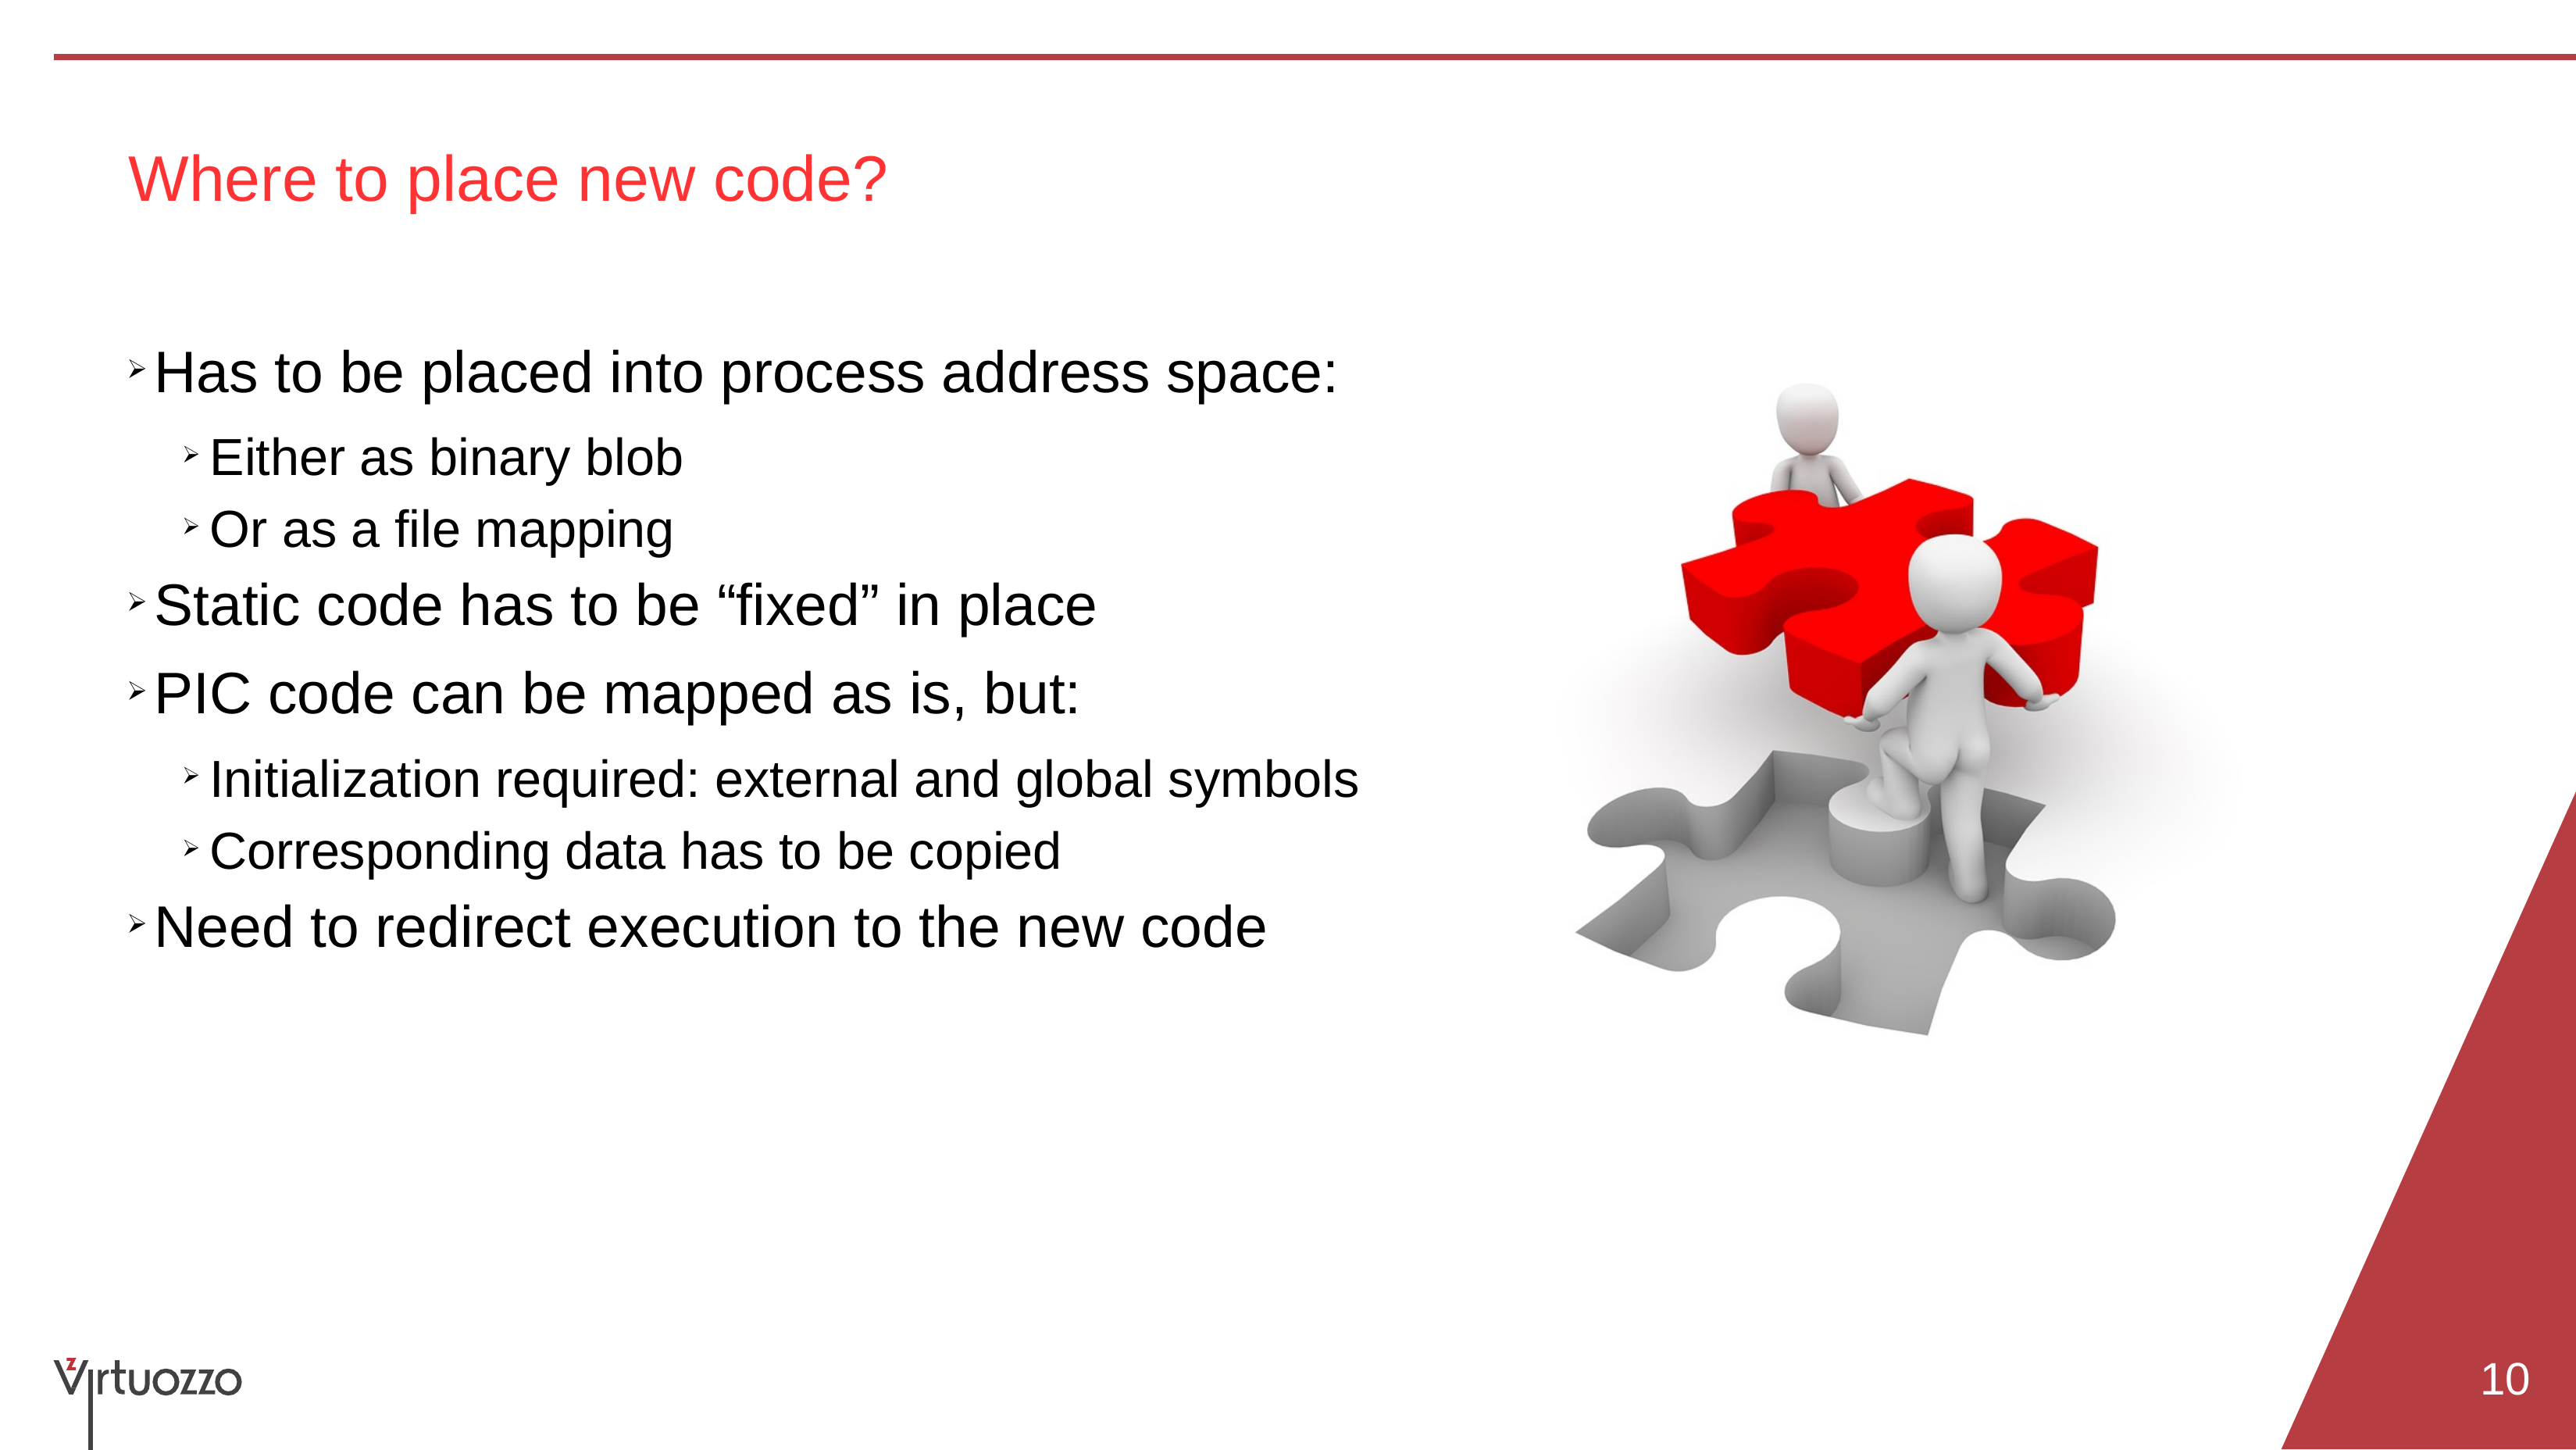

# Where to place new code?
Has to be placed into process address space:
Either as binary blob
Or as a file mapping
Static code has to be “fixed” in place
PIC code can be mapped as is, but:
Initialization required: external and global symbols
Corresponding data has to be copied
Need to redirect execution to the new code